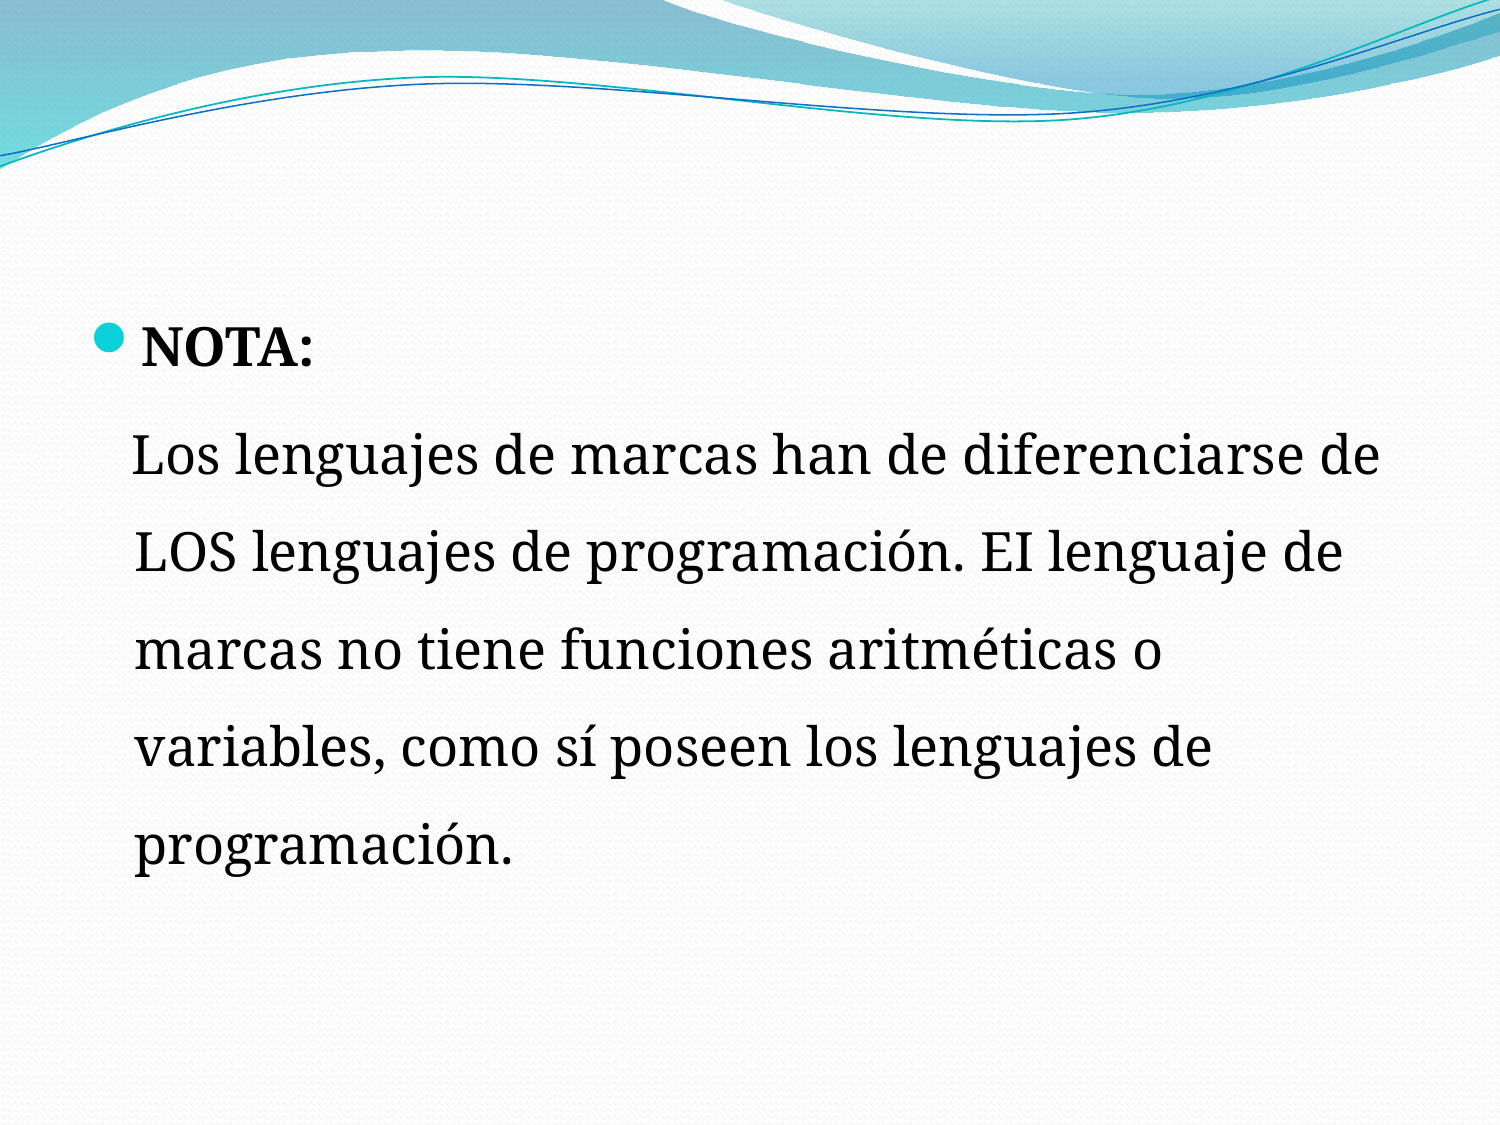

# NOTA:
 Los lenguajes de marcas han de diferenciarse de LOS lenguajes de programación. EI lenguaje de marcas no tiene funciones aritméticas o variables, como sí poseen los lenguajes de programación.